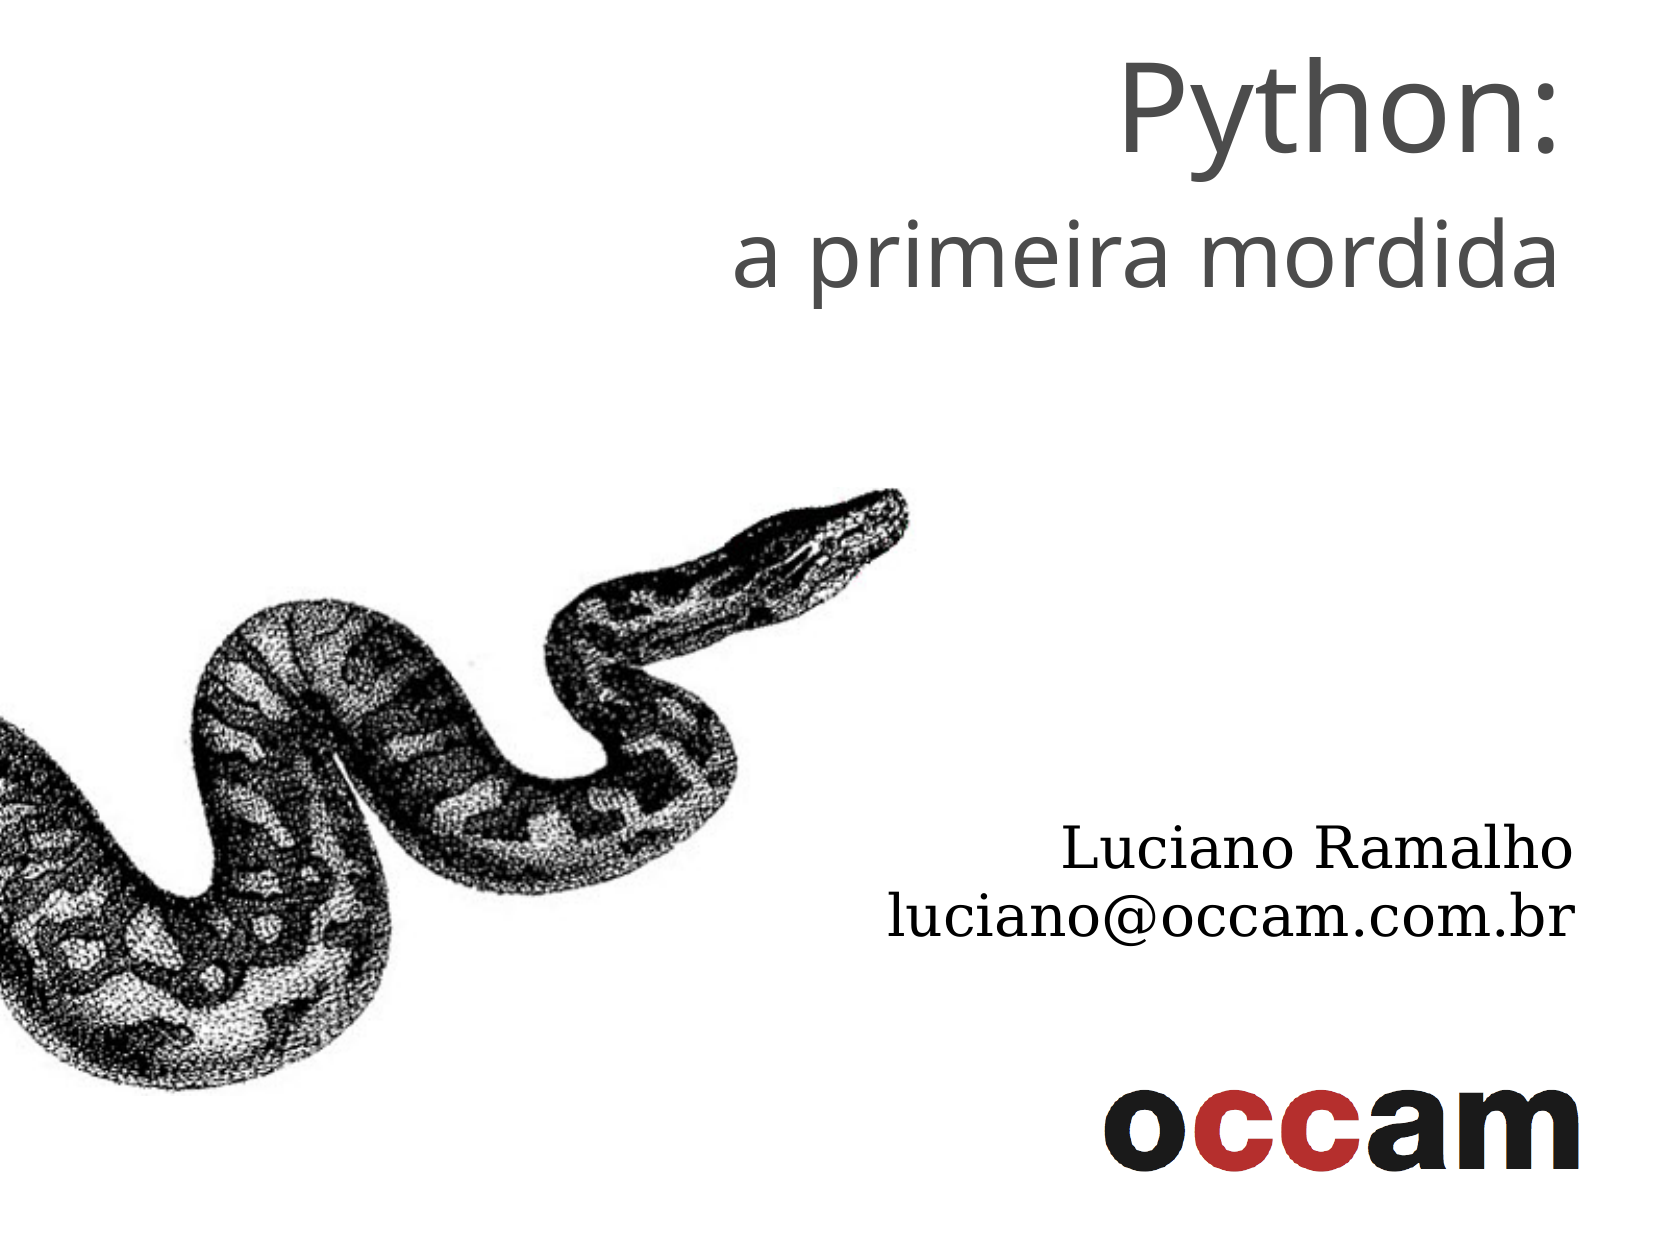

# Python: a primeira mordida
Luciano Ramalho
luciano@occam.com.br